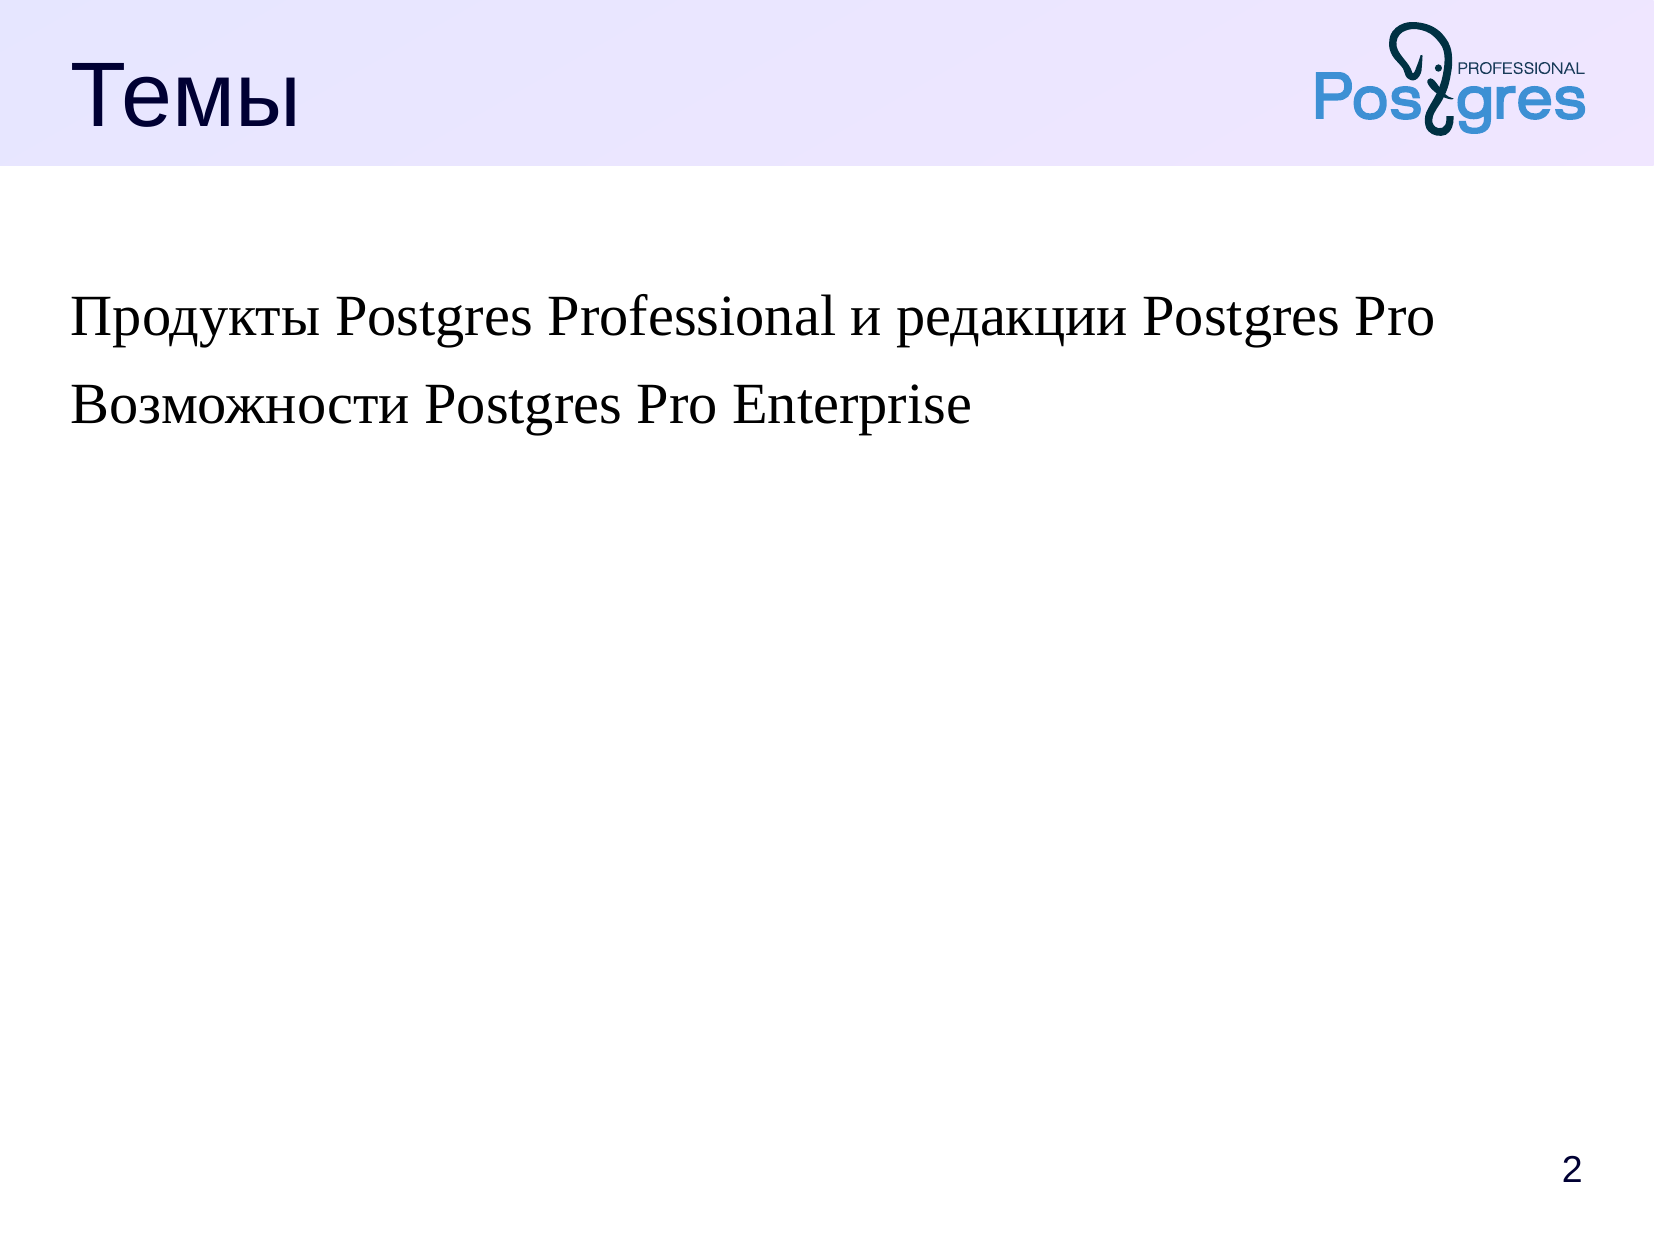

# Темы
Продукты Postgres Professional и редакции Postgres Pro
Возможности Postgres Pro Enterprise